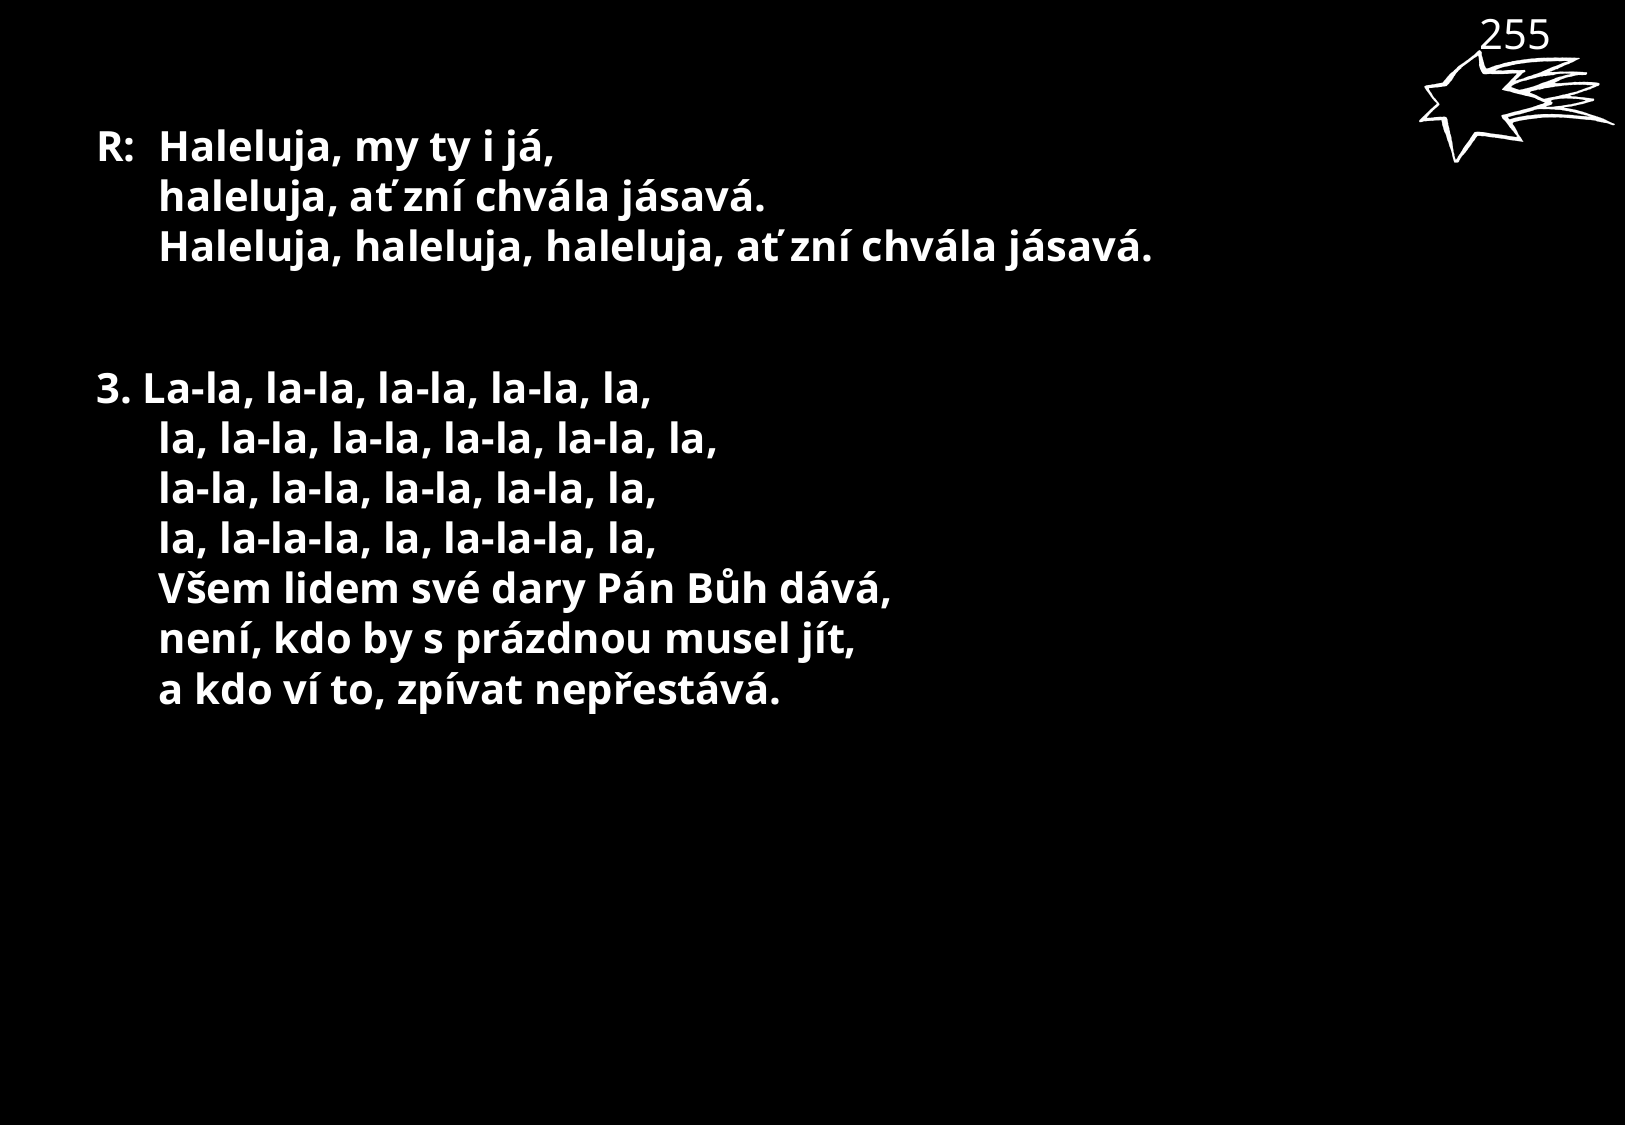

255
# R:	Haleluja, my ty i já, haleluja, ať zní chvála jásavá. Haleluja, haleluja, haleluja, ať zní chvála jásavá.
3. La-la, la-la, la-la, la-la, la,
la, la-la, la-la, la-la, la-la, la,
la-la, la-la, la-la, la-la, la,
la, la-la-la, la, la-la-la, la,
Všem lidem své dary Pán Bůh dává,
není, kdo by s prázdnou musel jít,
a kdo ví to, zpívat nepřestává.